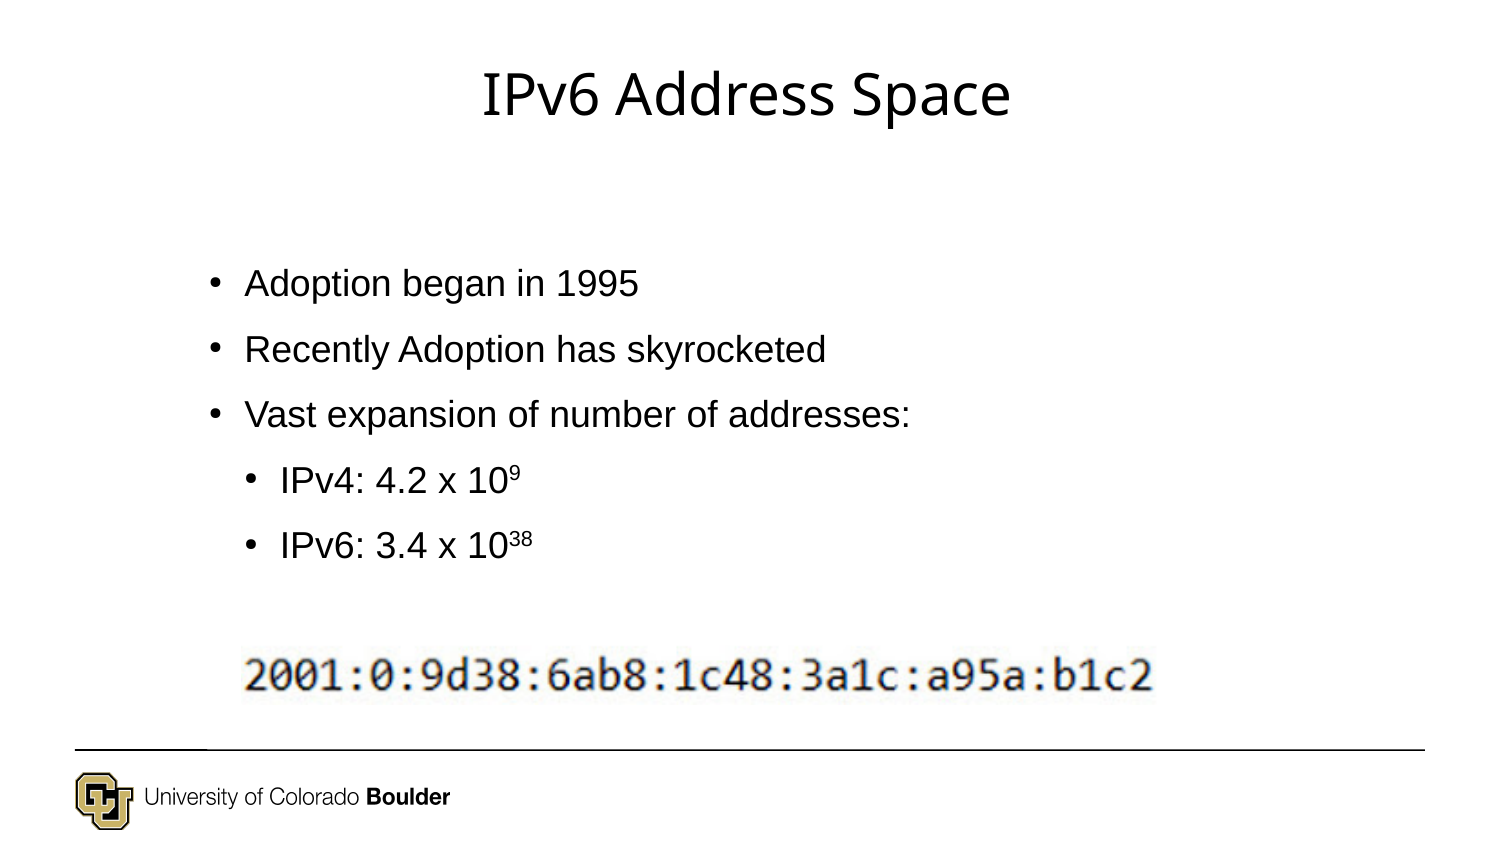

# IPv6 Address Space
Adoption began in 1995
Recently Adoption has skyrocketed
Vast expansion of number of addresses:
IPv4: 4.2 x 109
IPv6: 3.4 x 1038